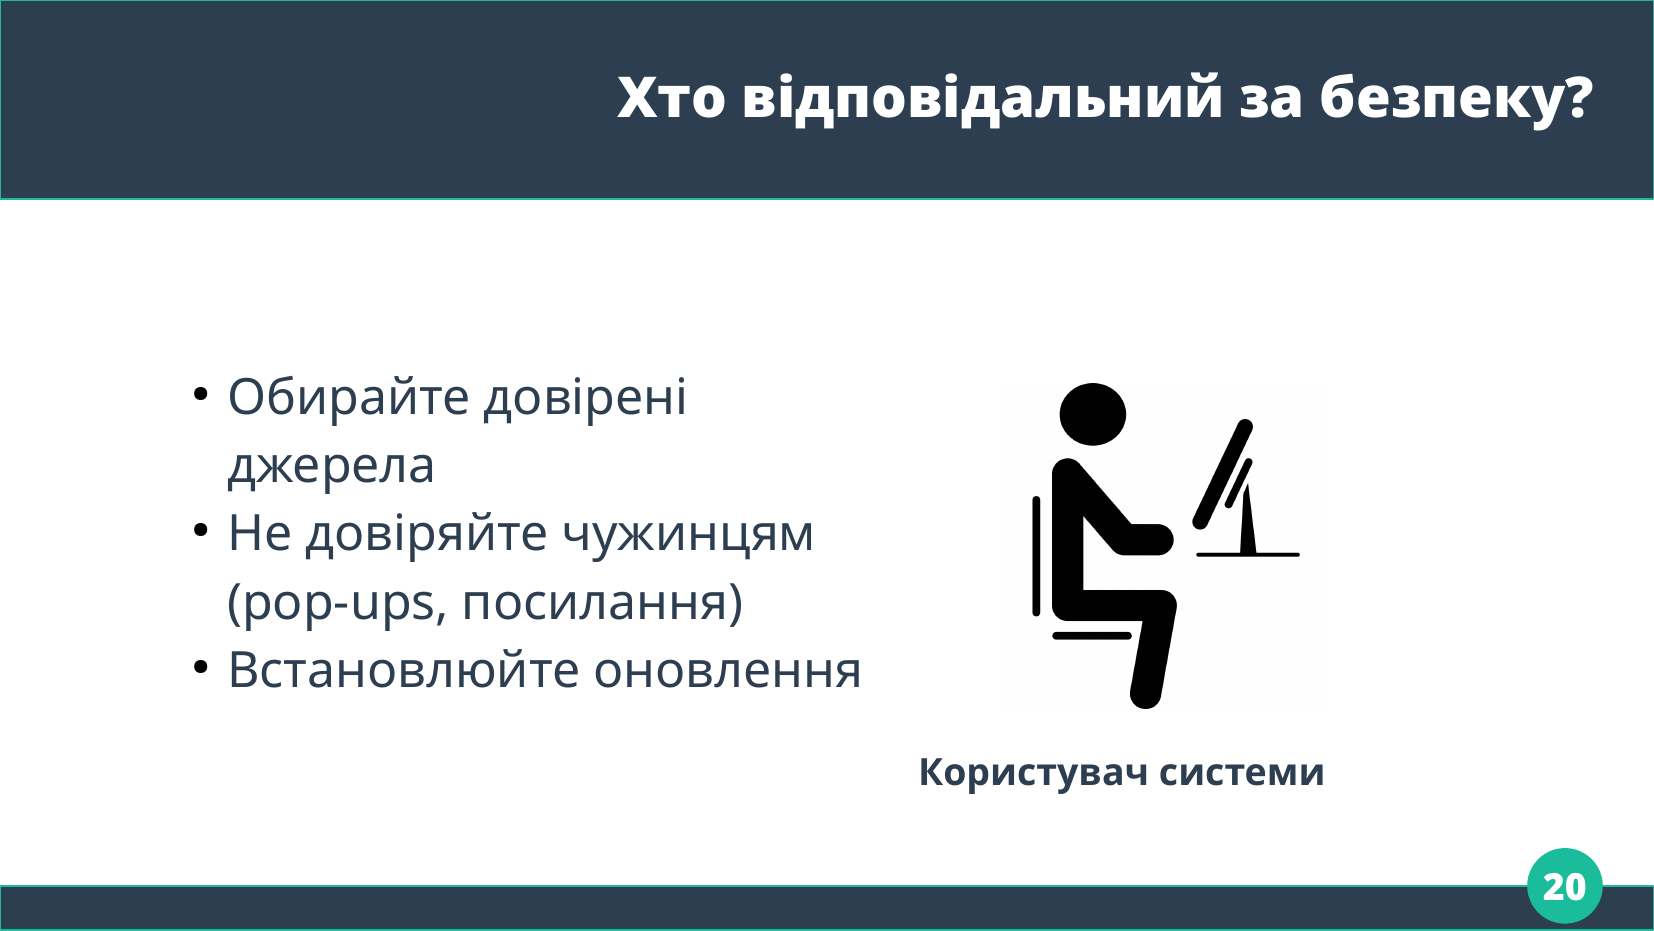

# Хто відповідальний за безпеку?
Обирайте довірені джерела
Не довіряйте чужинцям (pop-ups, посилання)
Встановлюйте оновлення
Користувач системи
20